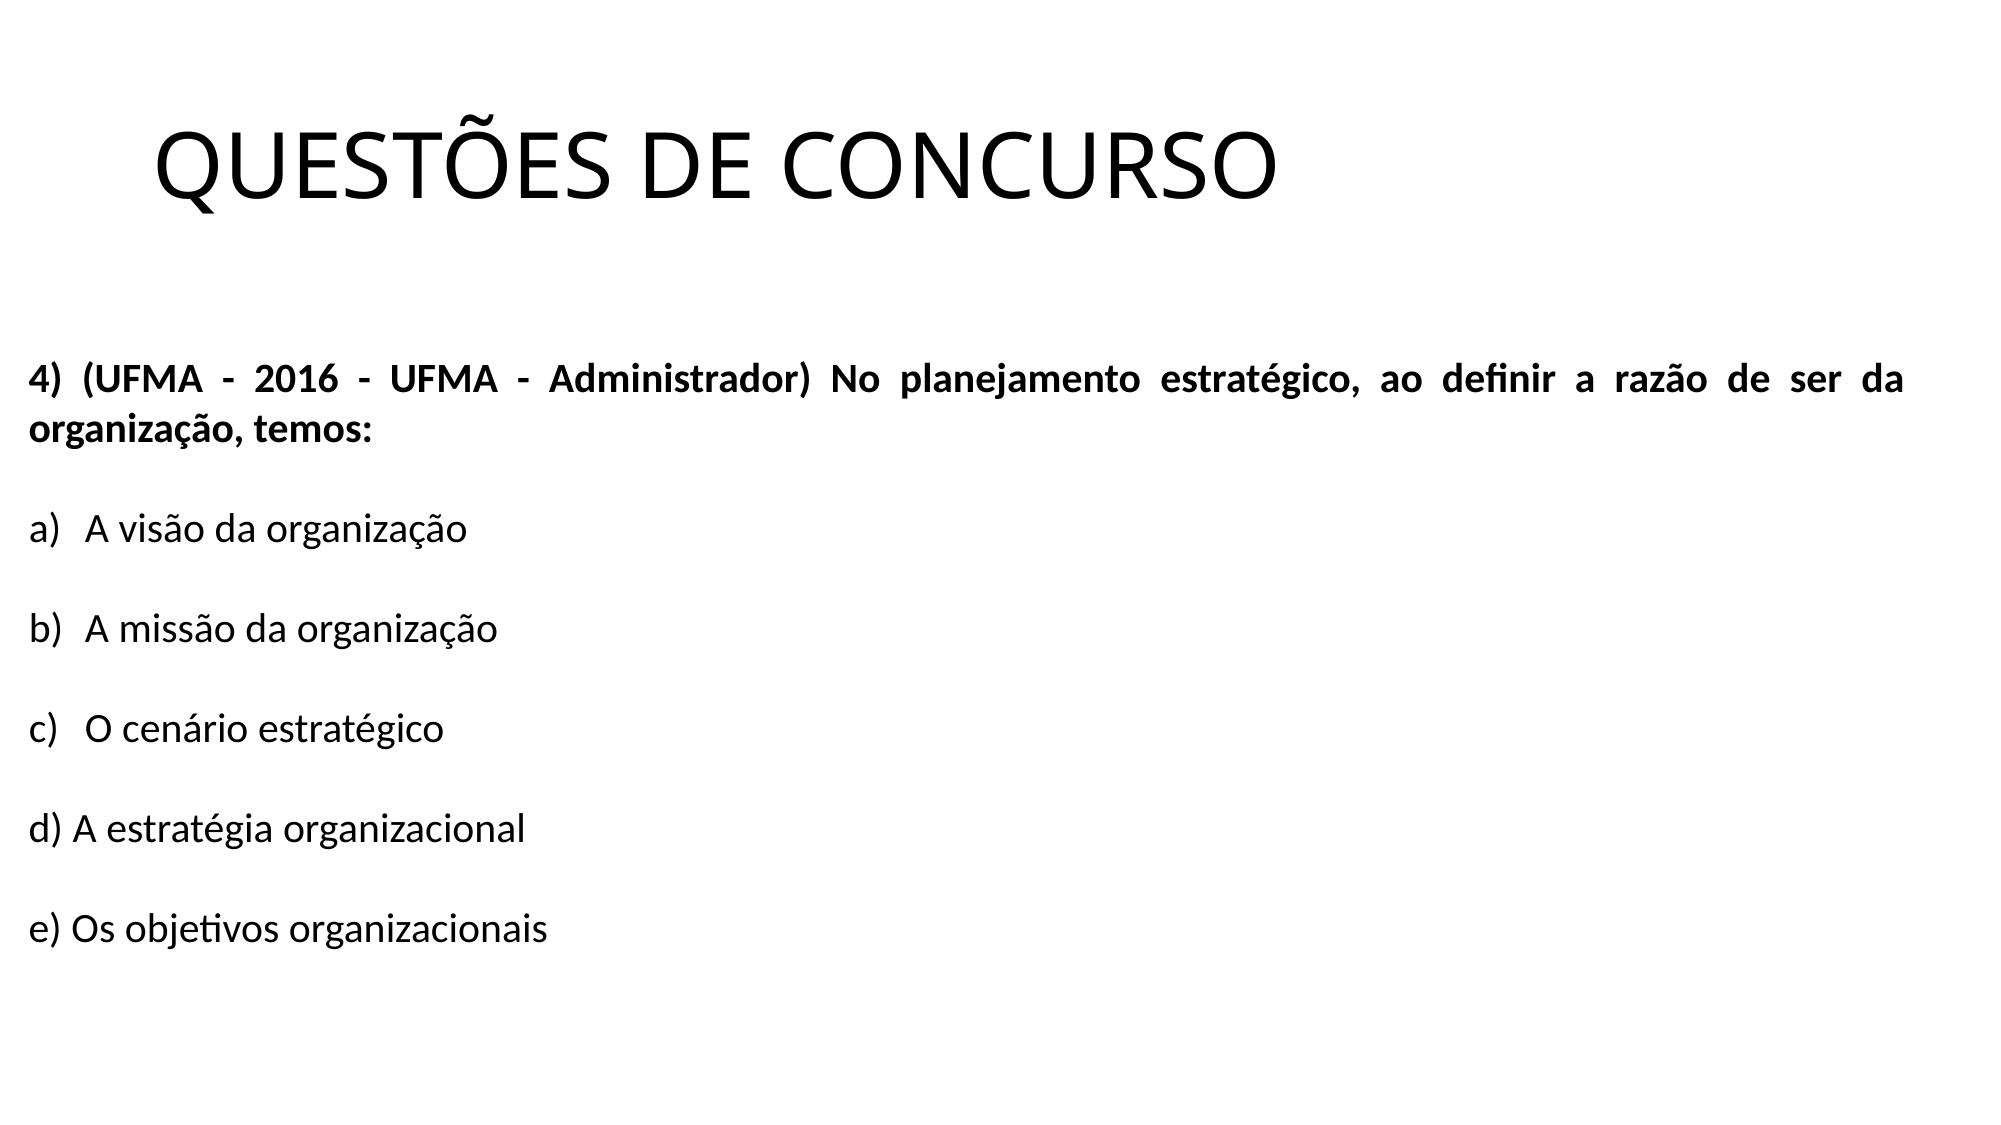

# QUESTÕES DE CONCURSO
4) (UFMA - 2016 - UFMA - Administrador) No planejamento estratégico, ao definir a razão de ser da organização, temos:
A visão da organização
A missão da organização
O cenário estratégico
d) A estratégia organizacional
e) Os objetivos organizacionais